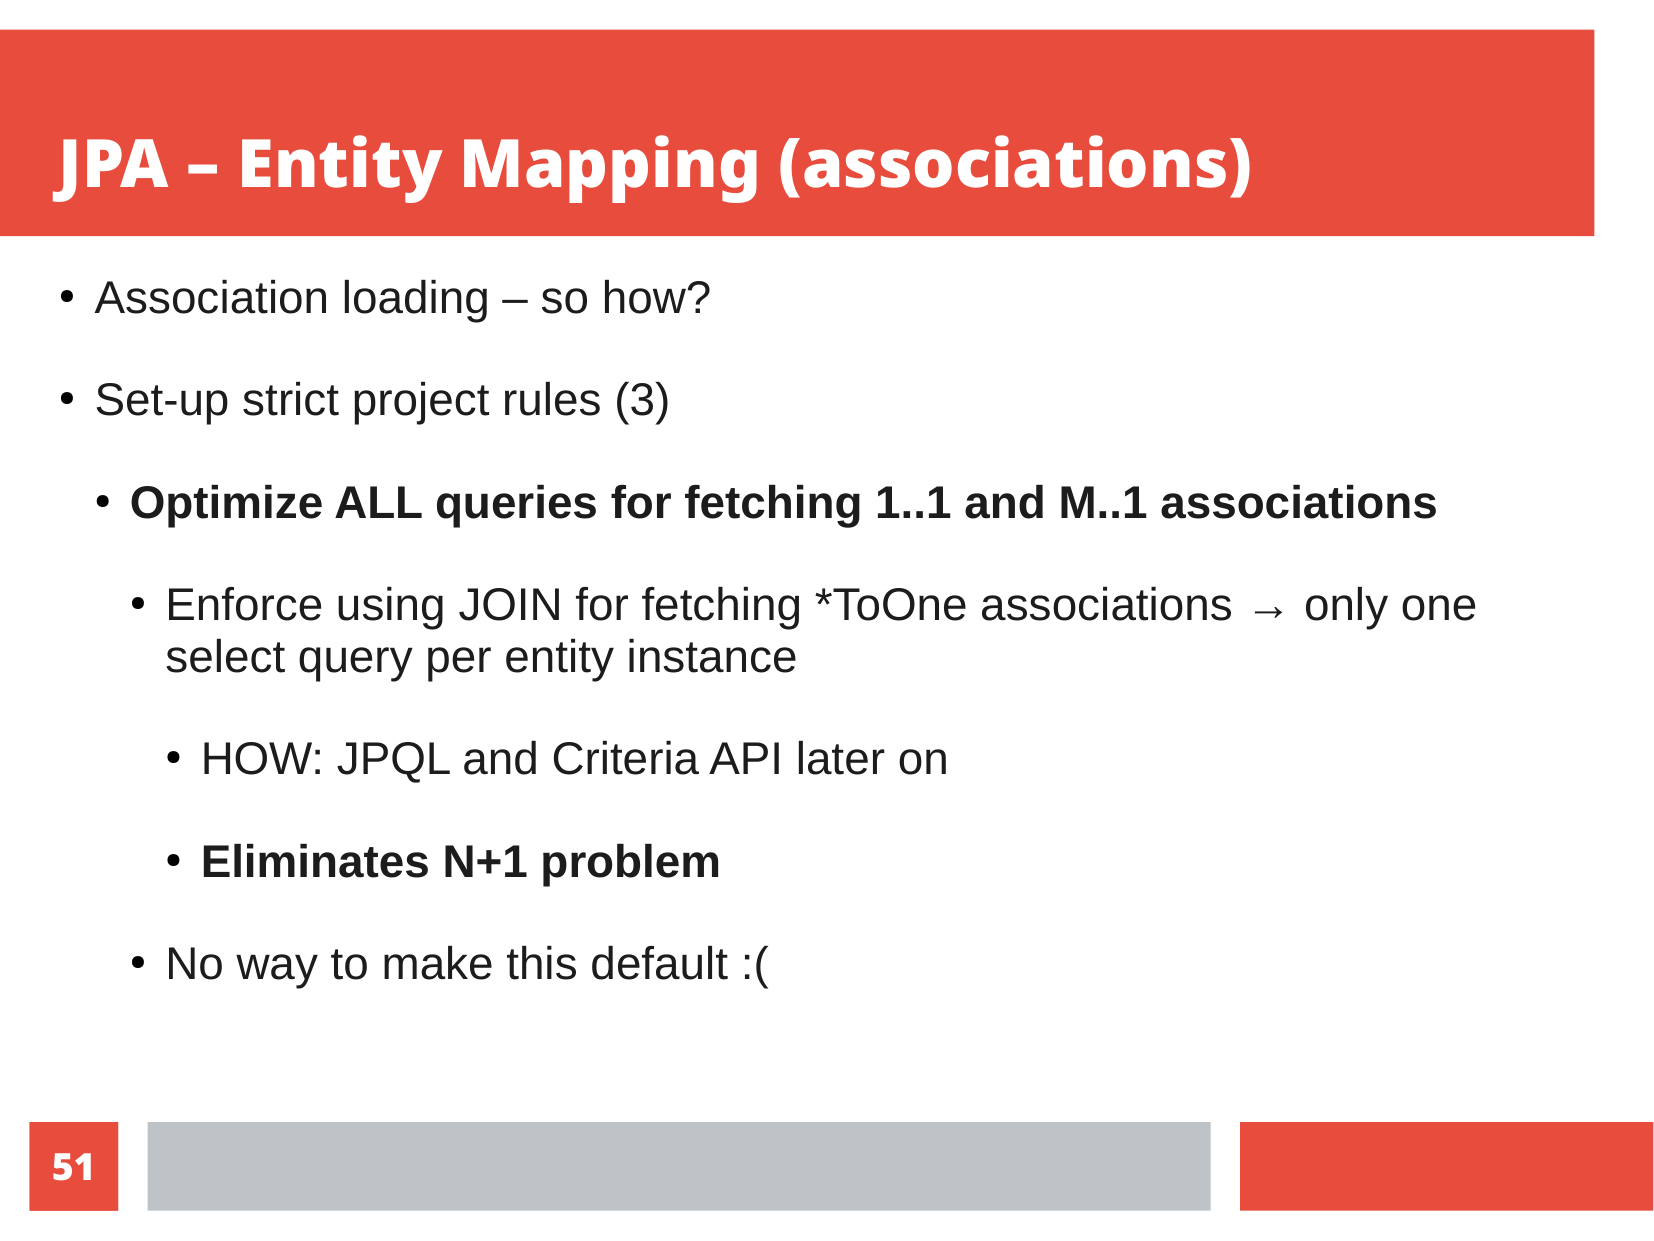

# JPA – Entity Mapping (associations)
Association loading – so how?
Set-up strict project rules (3)
Optimize ALL queries for fetching 1..1 and M..1 associations
Enforce using JOIN for fetching *ToOne associations → only one select query per entity instance
HOW: JPQL and Criteria API later on
Eliminates N+1 problem
No way to make this default :(
51